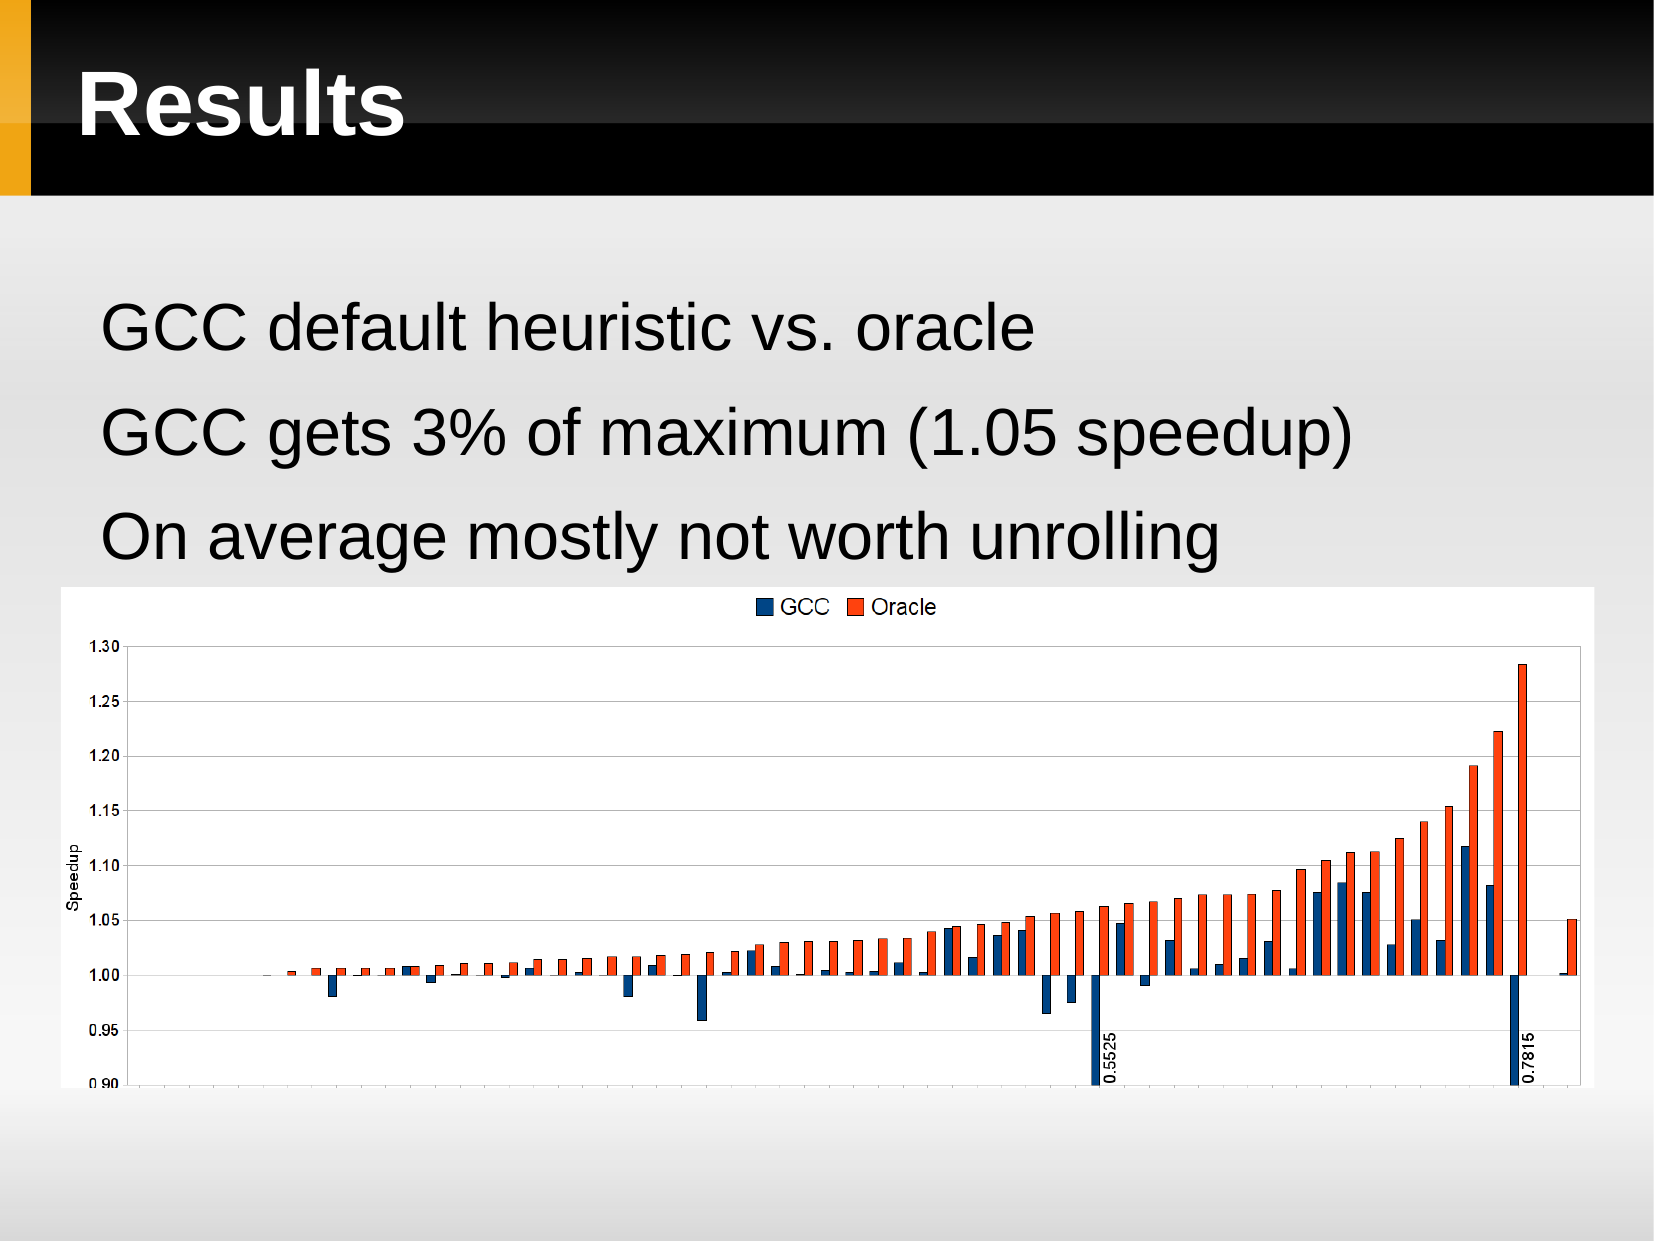

# Results
GCC default heuristic vs. oracle
GCC gets 3% of maximum (1.05 speedup)
On average mostly not worth unrolling